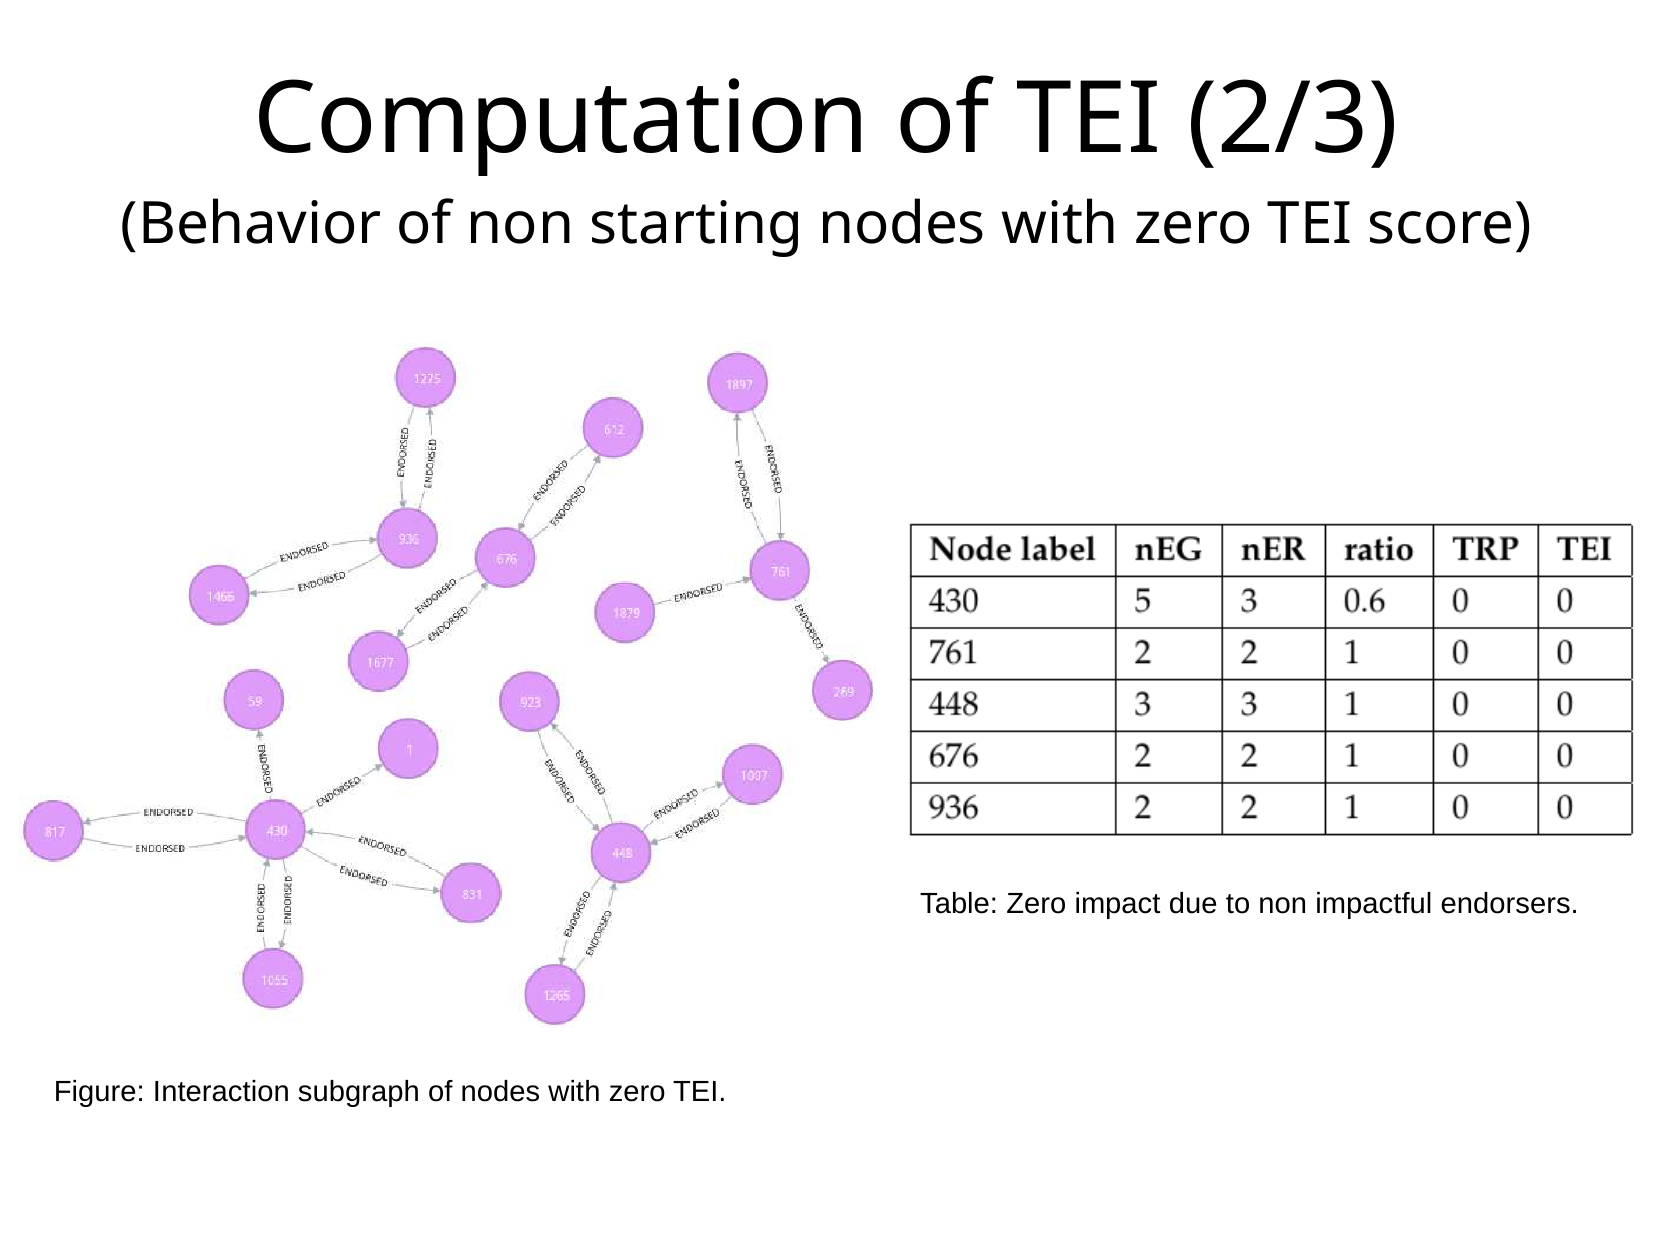

# Computation of TEI (2/3) (Behavior of non starting nodes with zero TEI score)
Table: Zero impact due to non impactful endorsers.
Figure: Interaction subgraph of nodes with zero TEI.